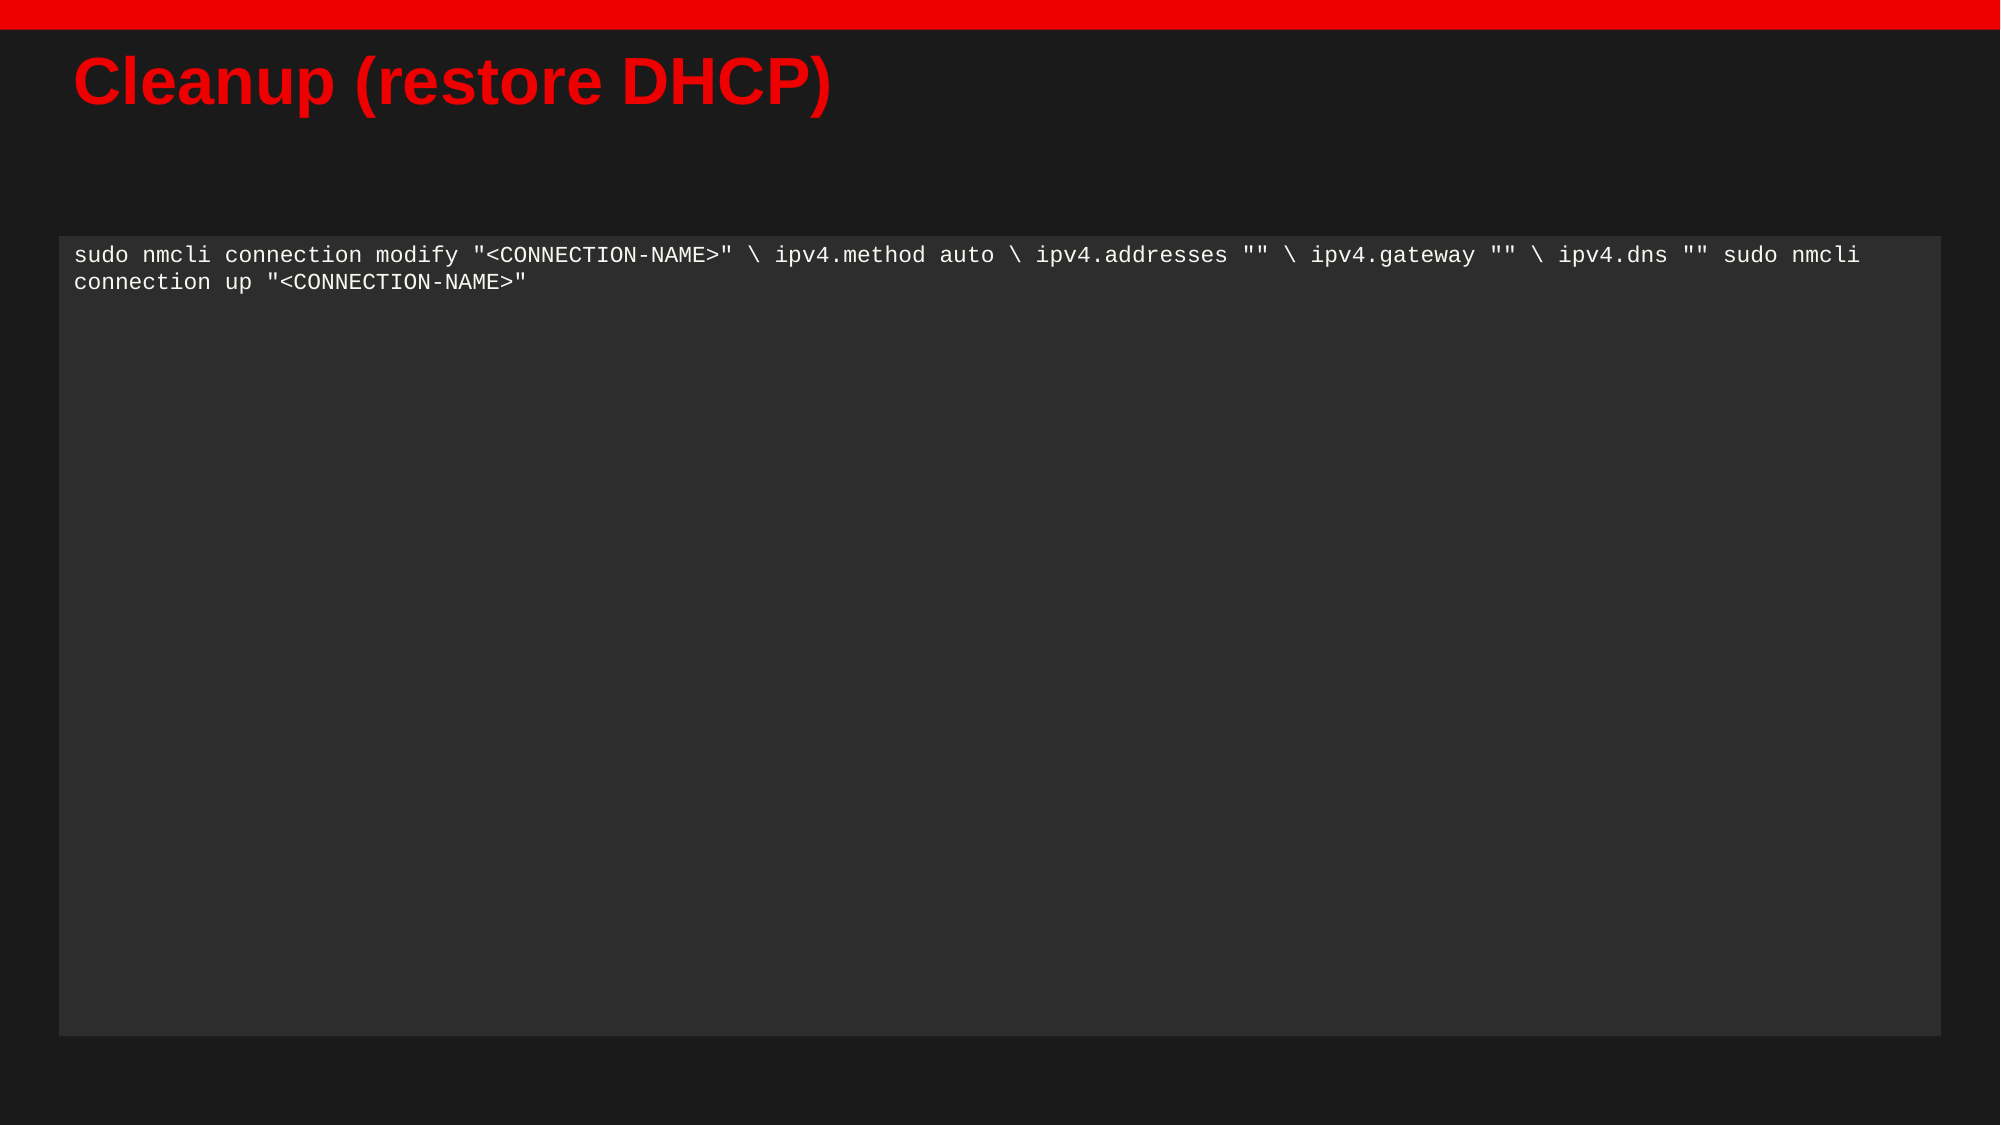

Cleanup (restore DHCP)
sudo nmcli connection modify "<CONNECTION-NAME>" \ ipv4.method auto \ ipv4.addresses "" \ ipv4.gateway "" \ ipv4.dns "" sudo nmcli connection up "<CONNECTION-NAME>"